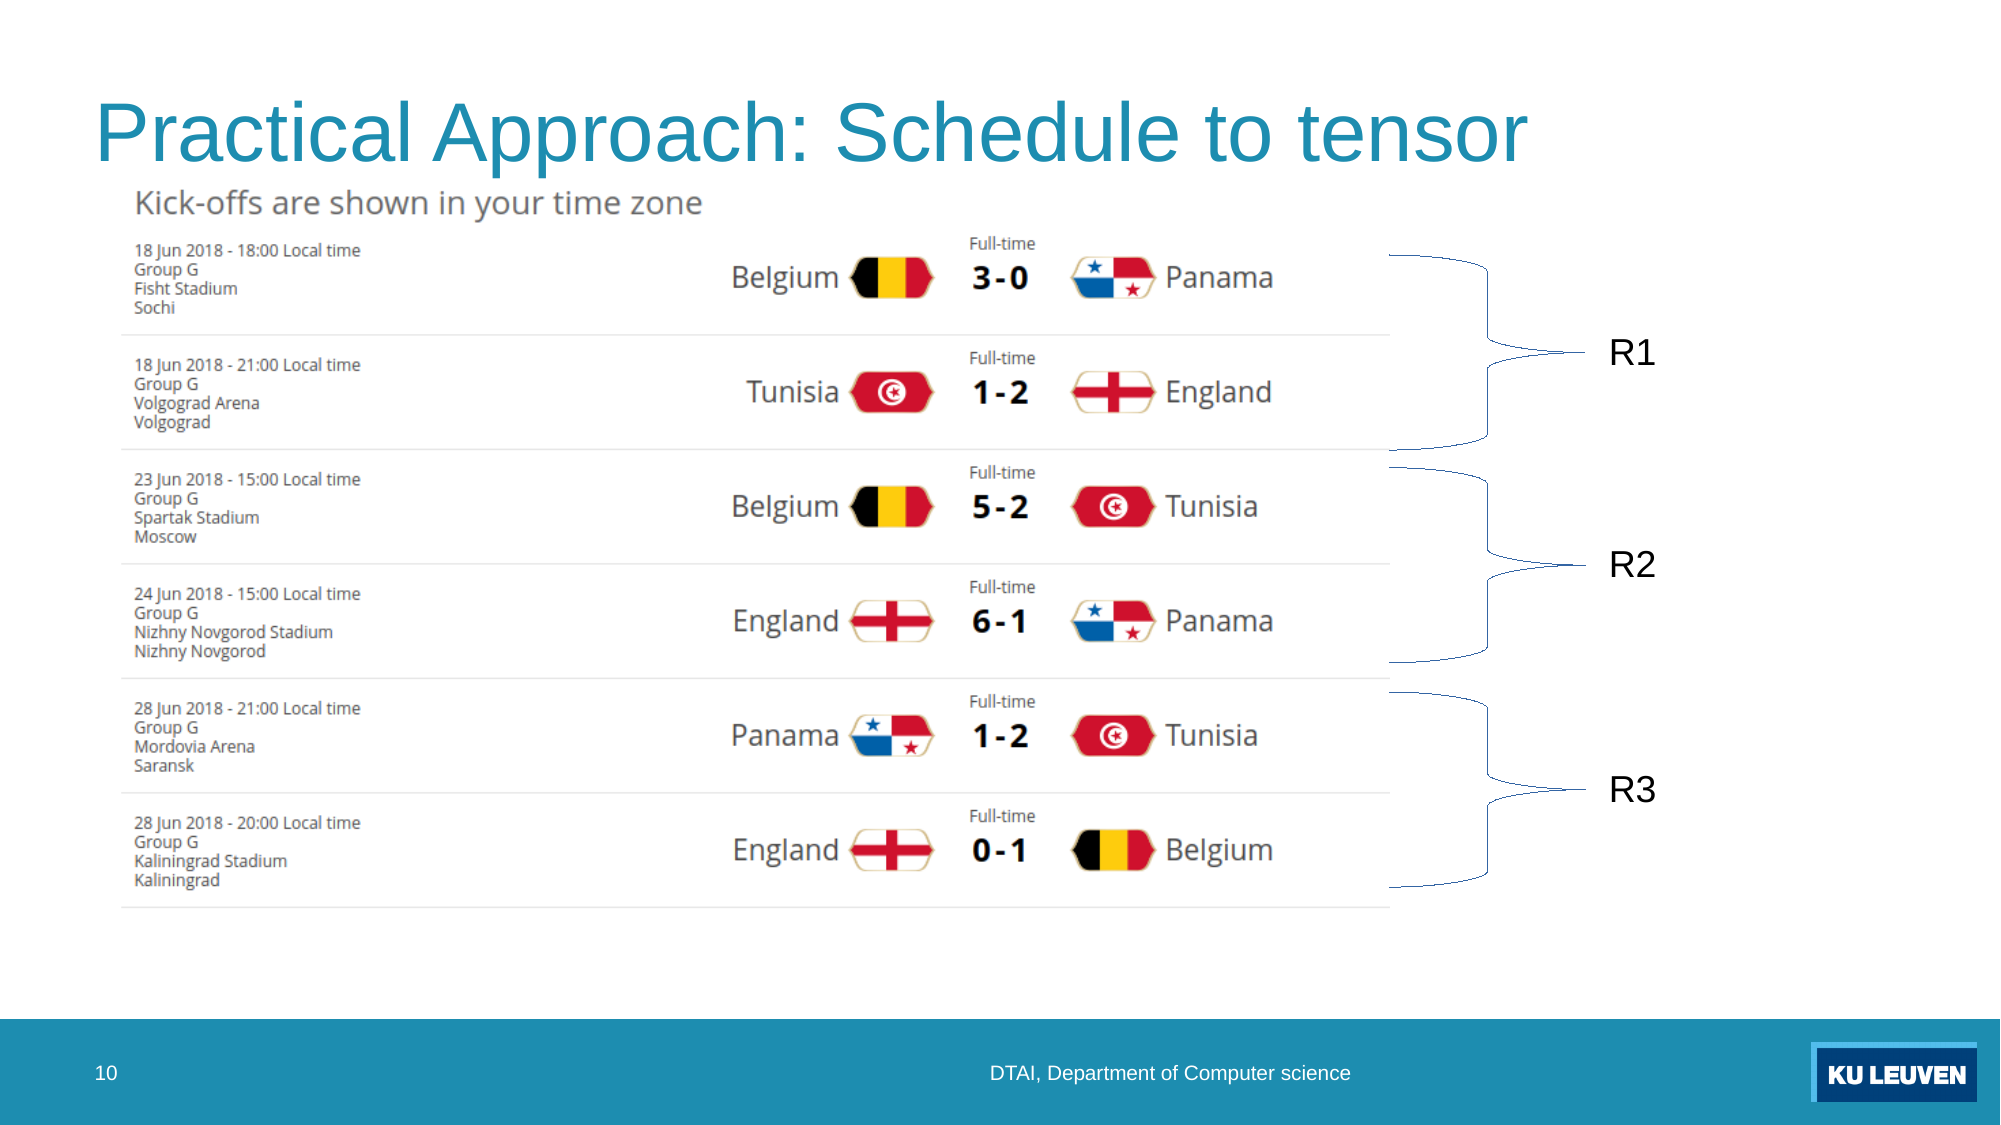

# Practical Approach: Schedule to tensor
R1
R2
R3
DTAI, Department of Computer science